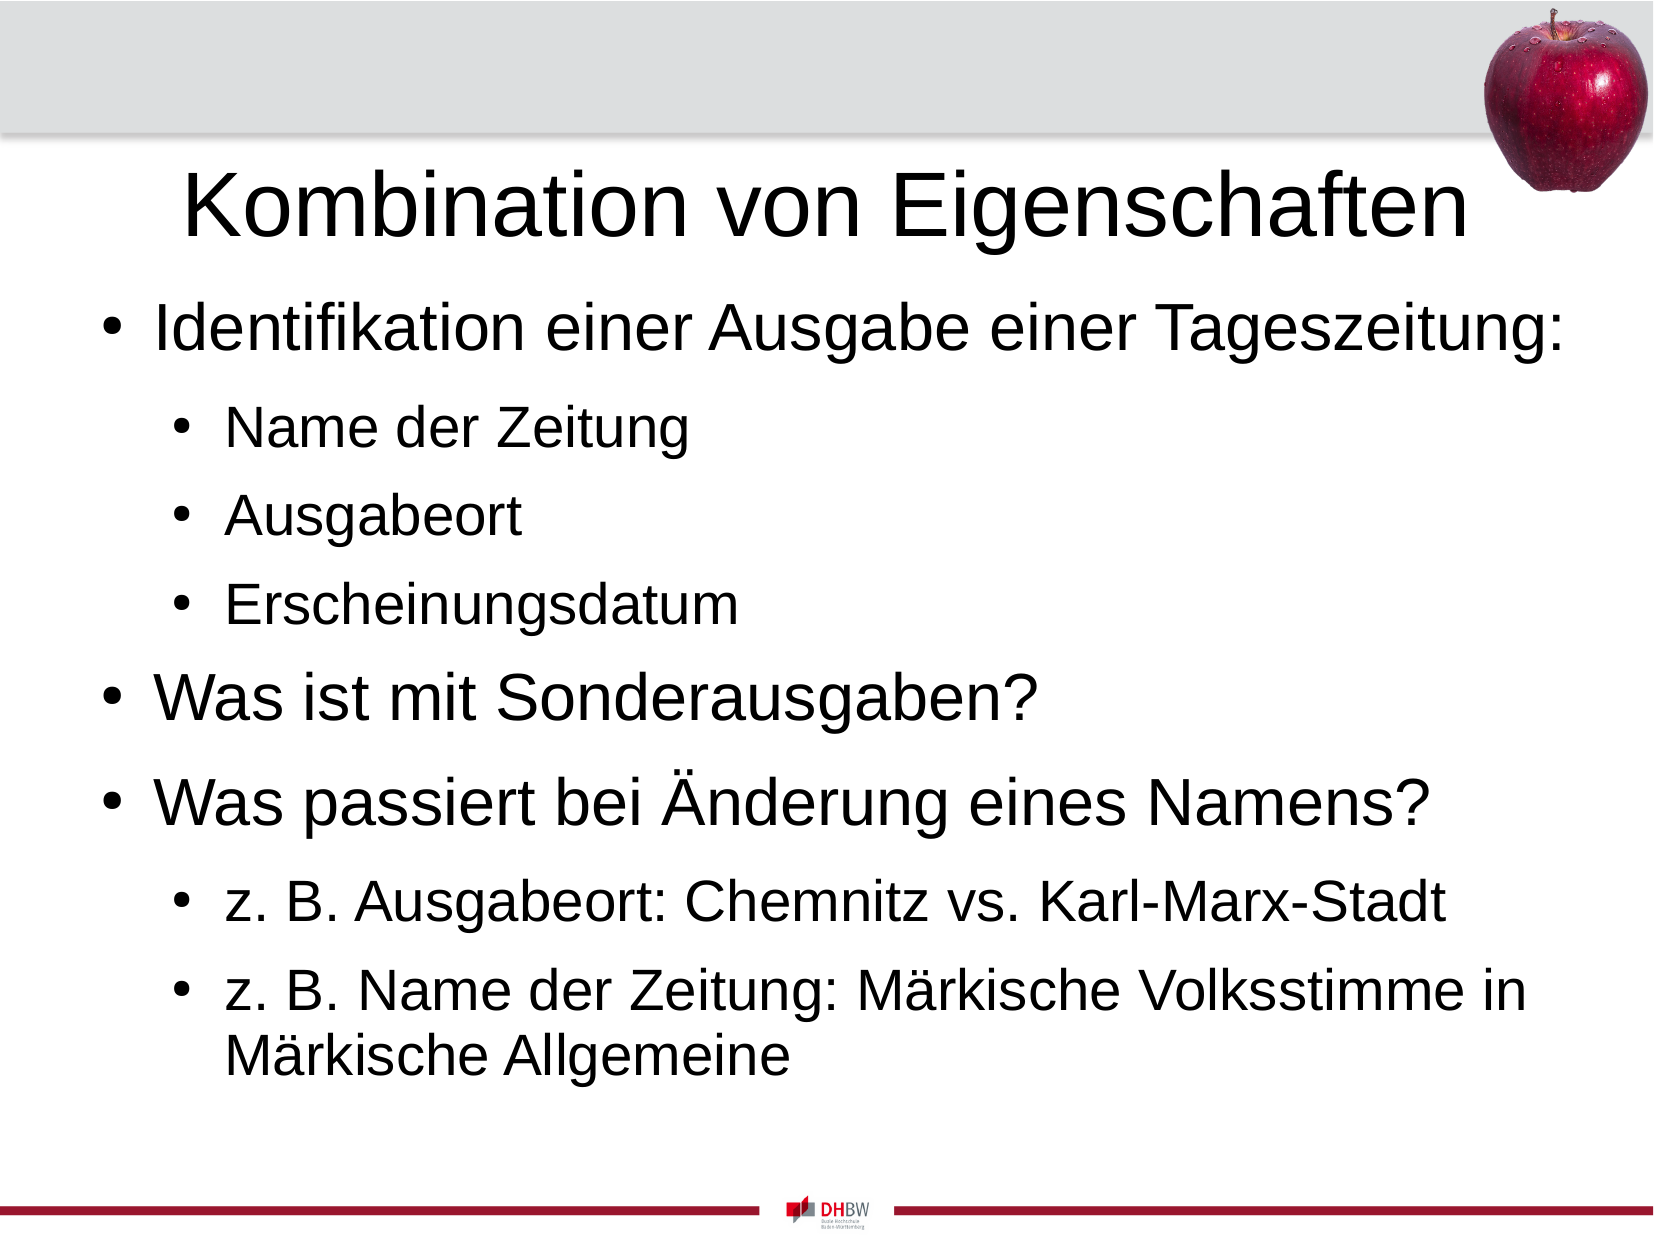

Kombination von Eigenschaften
# Identifikation einer Ausgabe einer Tageszeitung:
Name der Zeitung
Ausgabeort
Erscheinungsdatum
Was ist mit Sonderausgaben?
Was passiert bei Änderung eines Namens?
z. B. Ausgabeort: Chemnitz vs. Karl-Marx-Stadt
z. B. Name der Zeitung: Märkische Volksstimme in Märkische Allgemeine